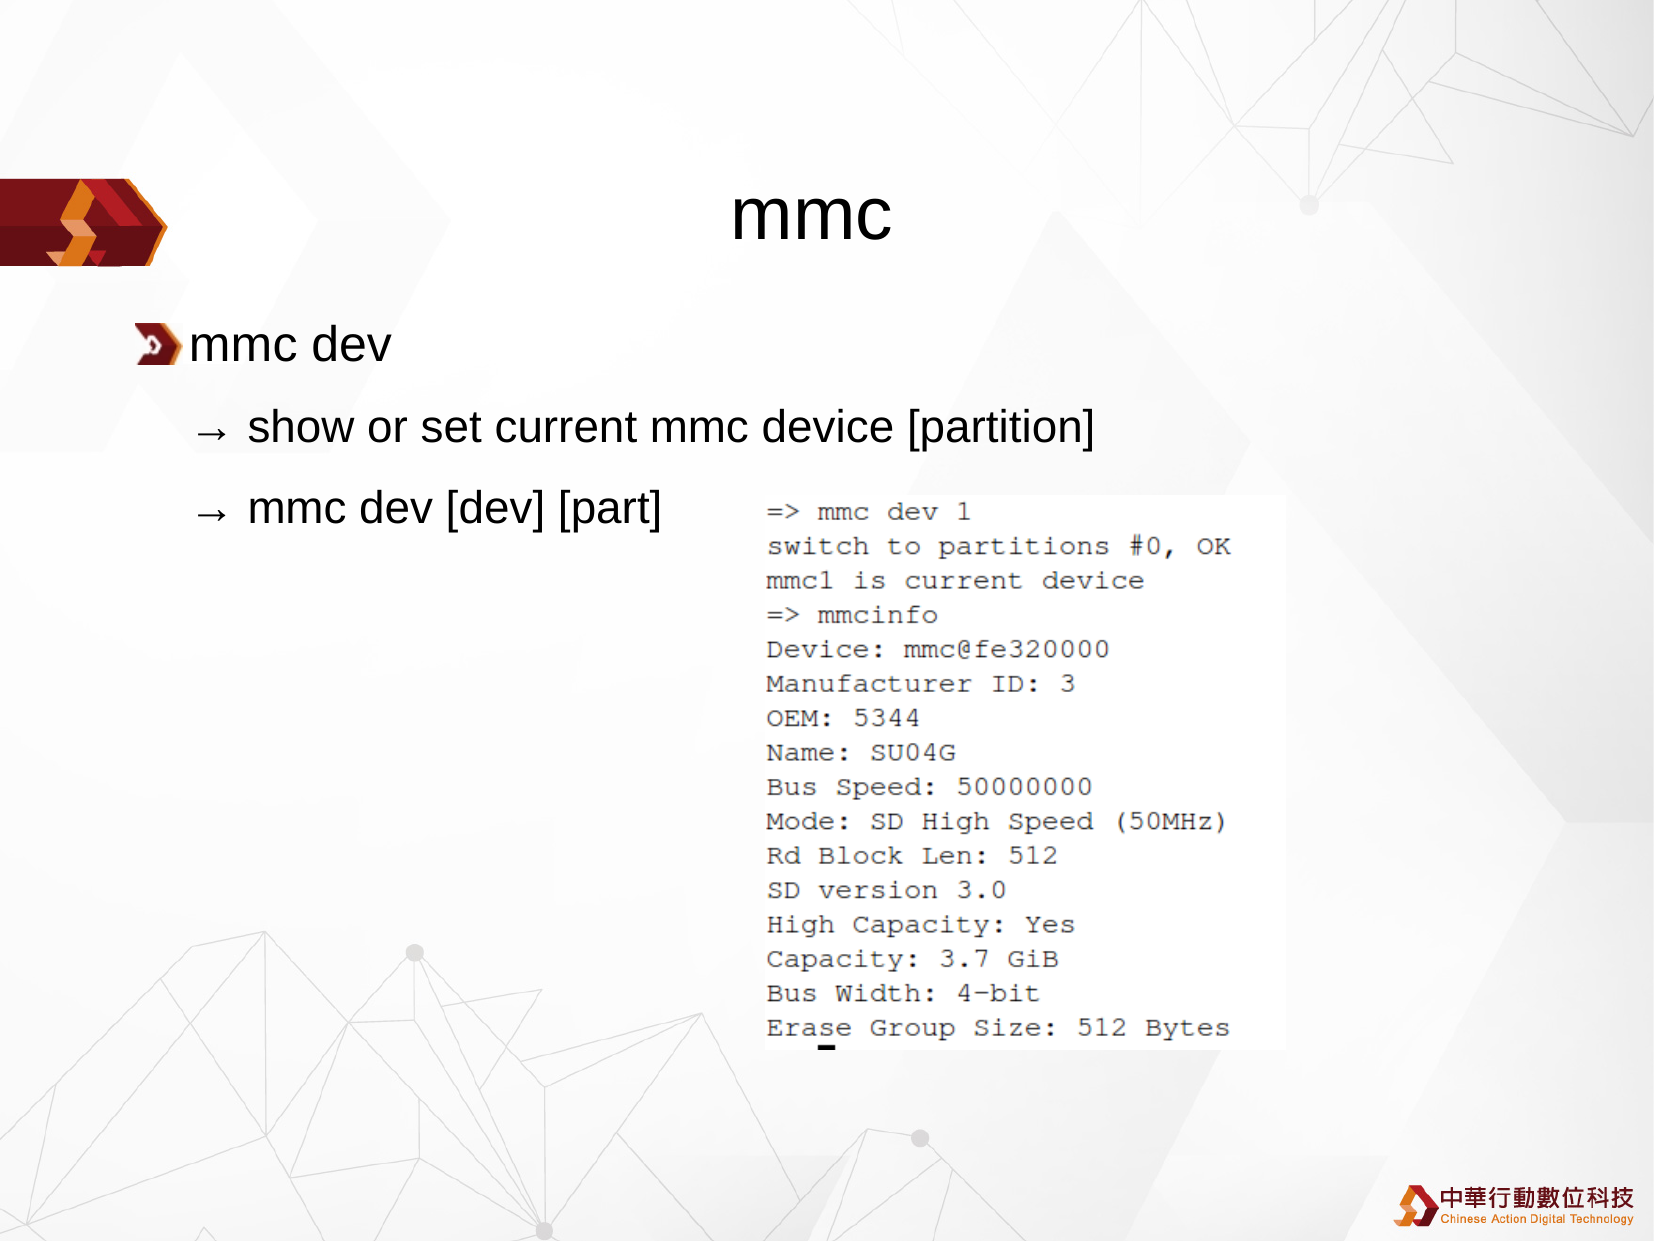

# mmc
mmc dev
→ show or set current mmc device [partition]
→ mmc dev [dev] [part]